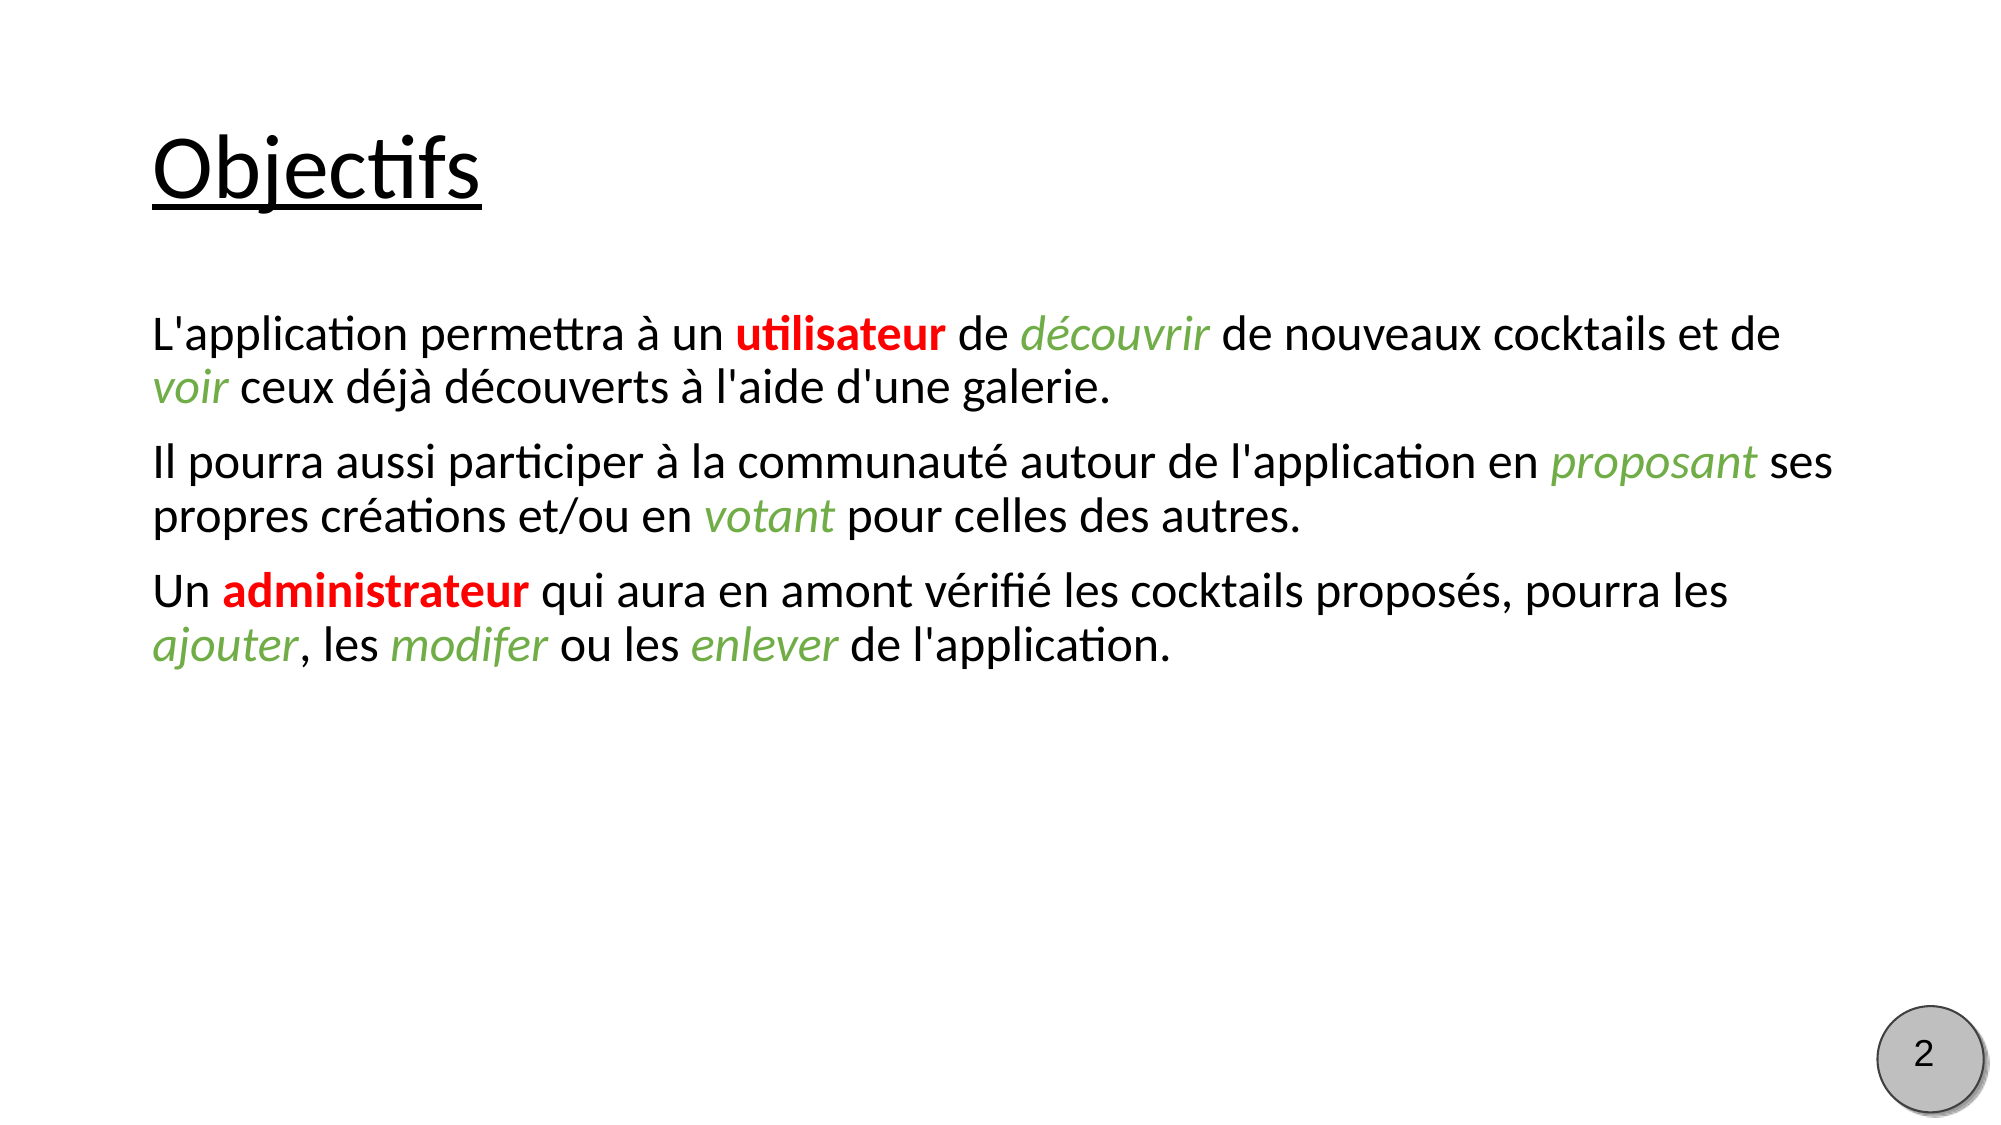

Objectifs
L'application permettra à un utilisateur de découvrir de nouveaux cocktails et de voir ceux déjà découverts à l'aide d'une galerie.
Il pourra aussi participer à la communauté autour de l'application en proposant ses propres créations et/ou en votant pour celles des autres.
Un administrateur qui aura en amont vérifié les cocktails proposés, pourra les ajouter, les modifer ou les enlever de l'application.